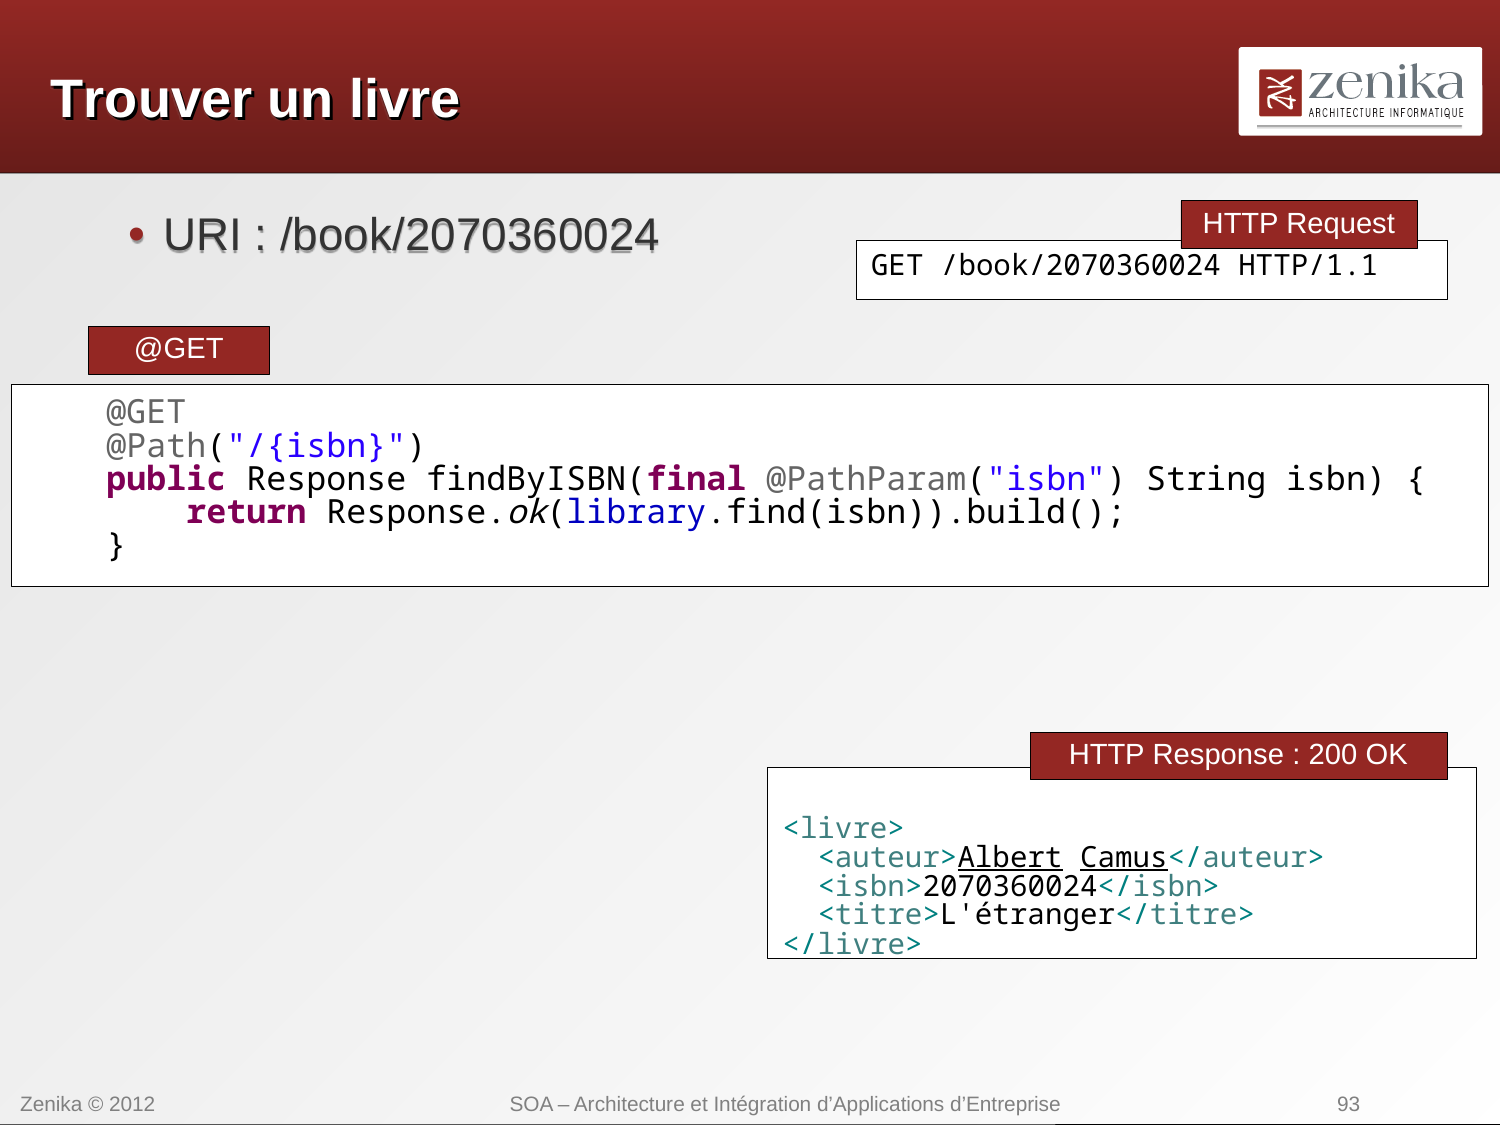

# Trouver un livre
HTTP Request
URI : /book/2070360024
GET /book/2070360024 HTTP/1.1
@GET
 @GET
 @Path("/{isbn}")
 public Response findByISBN(final @PathParam("isbn") String isbn) {
 return Response.ok(library.find(isbn)).build();
 }
HTTP Response : 200 OK
<livre>
 <auteur>Albert Camus</auteur>
 <isbn>2070360024</isbn>
 <titre>L'étranger</titre>
</livre>